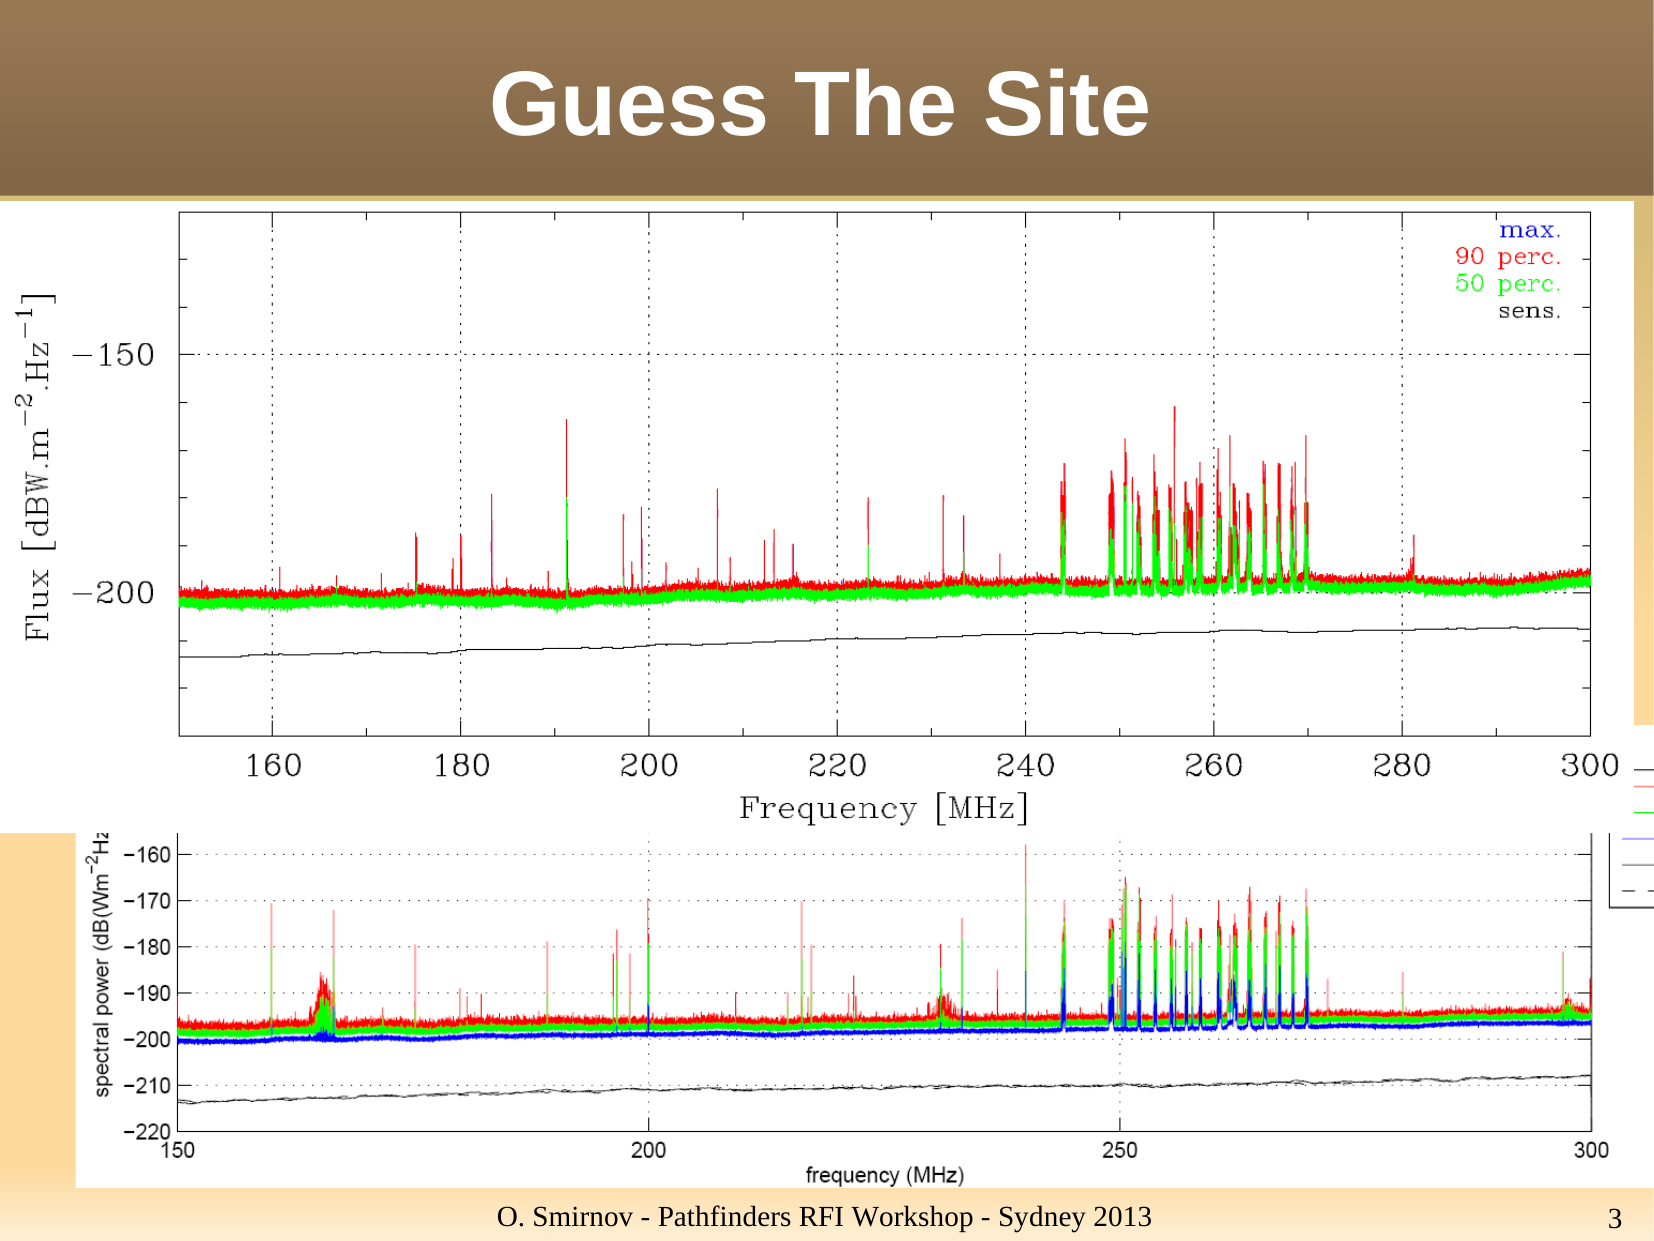

# Guess The Site
O. Smirnov - Pathfinders RFI Workshop - Sydney 2013
3